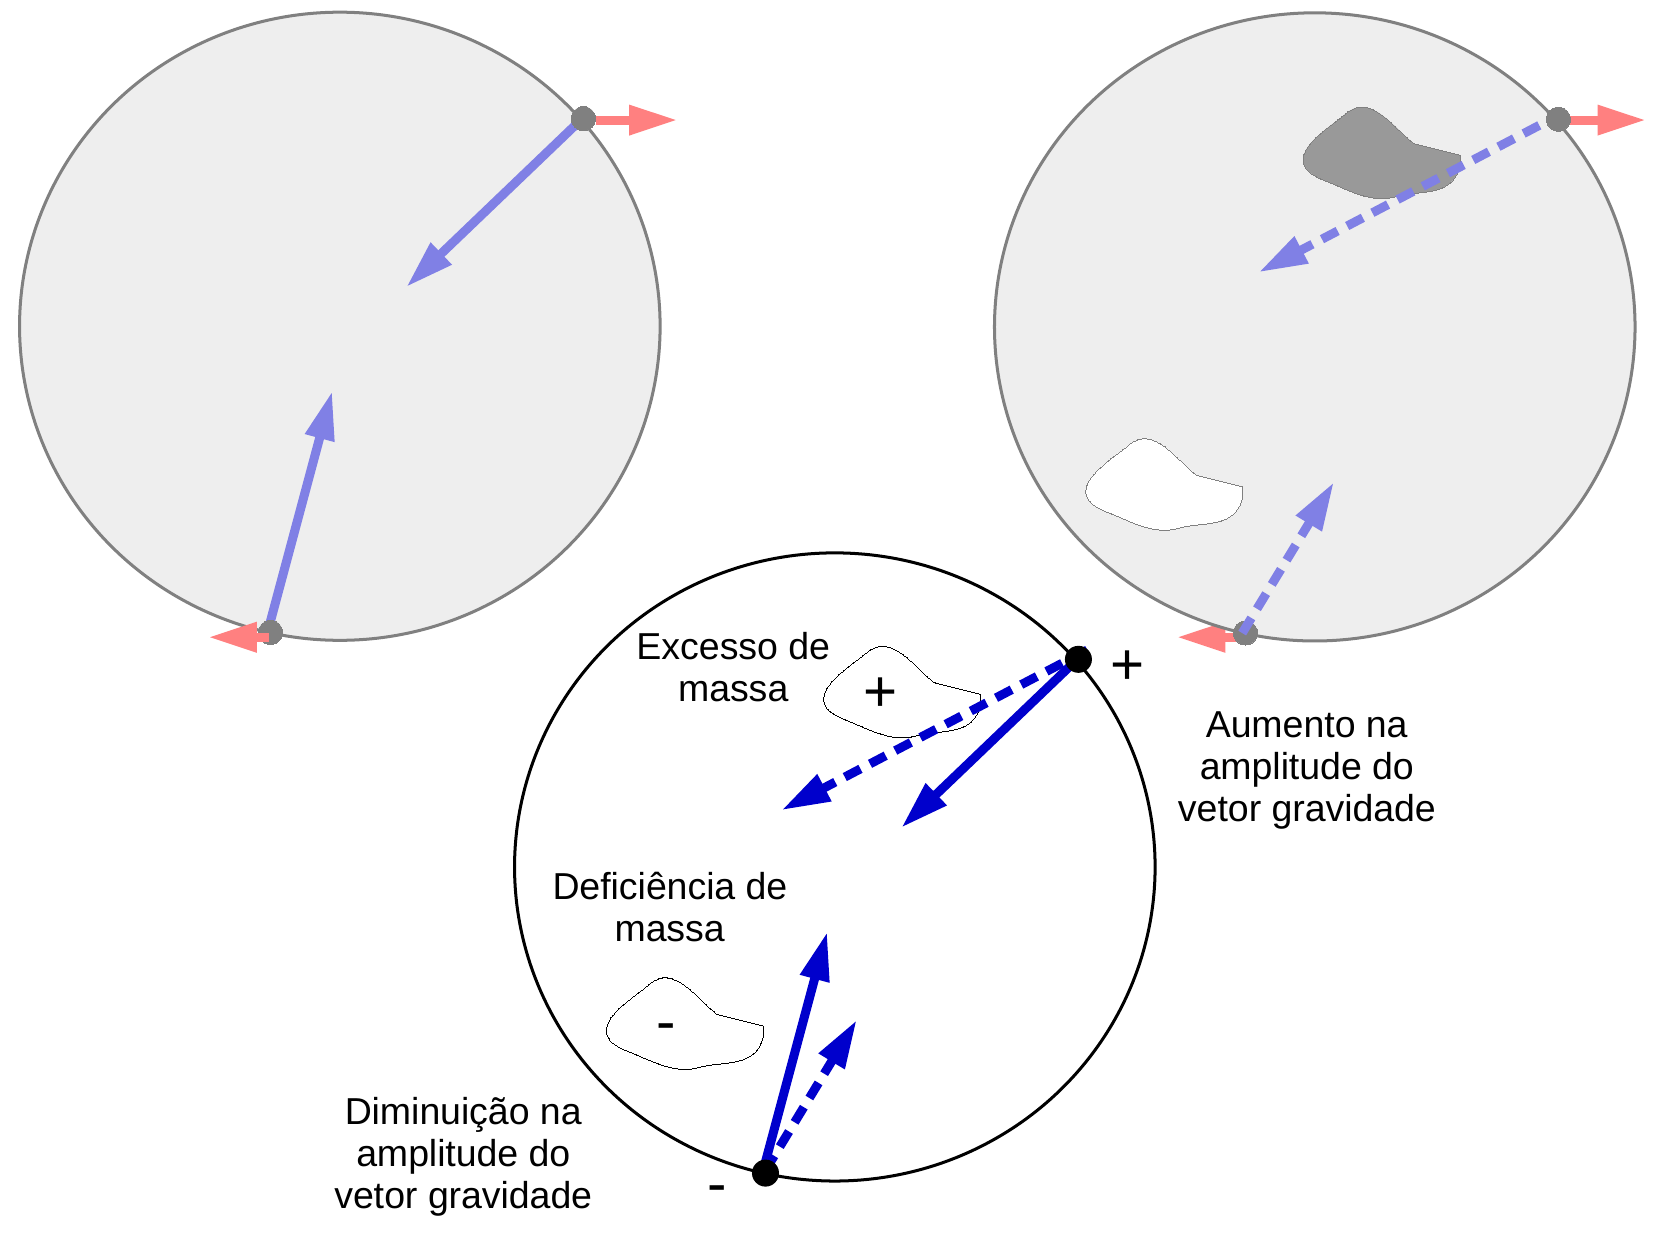

Excesso de massa
+
+
Aumento na amplitude do vetor gravidade
Deficiência de massa
-
Diminuição na amplitude do vetor gravidade
-